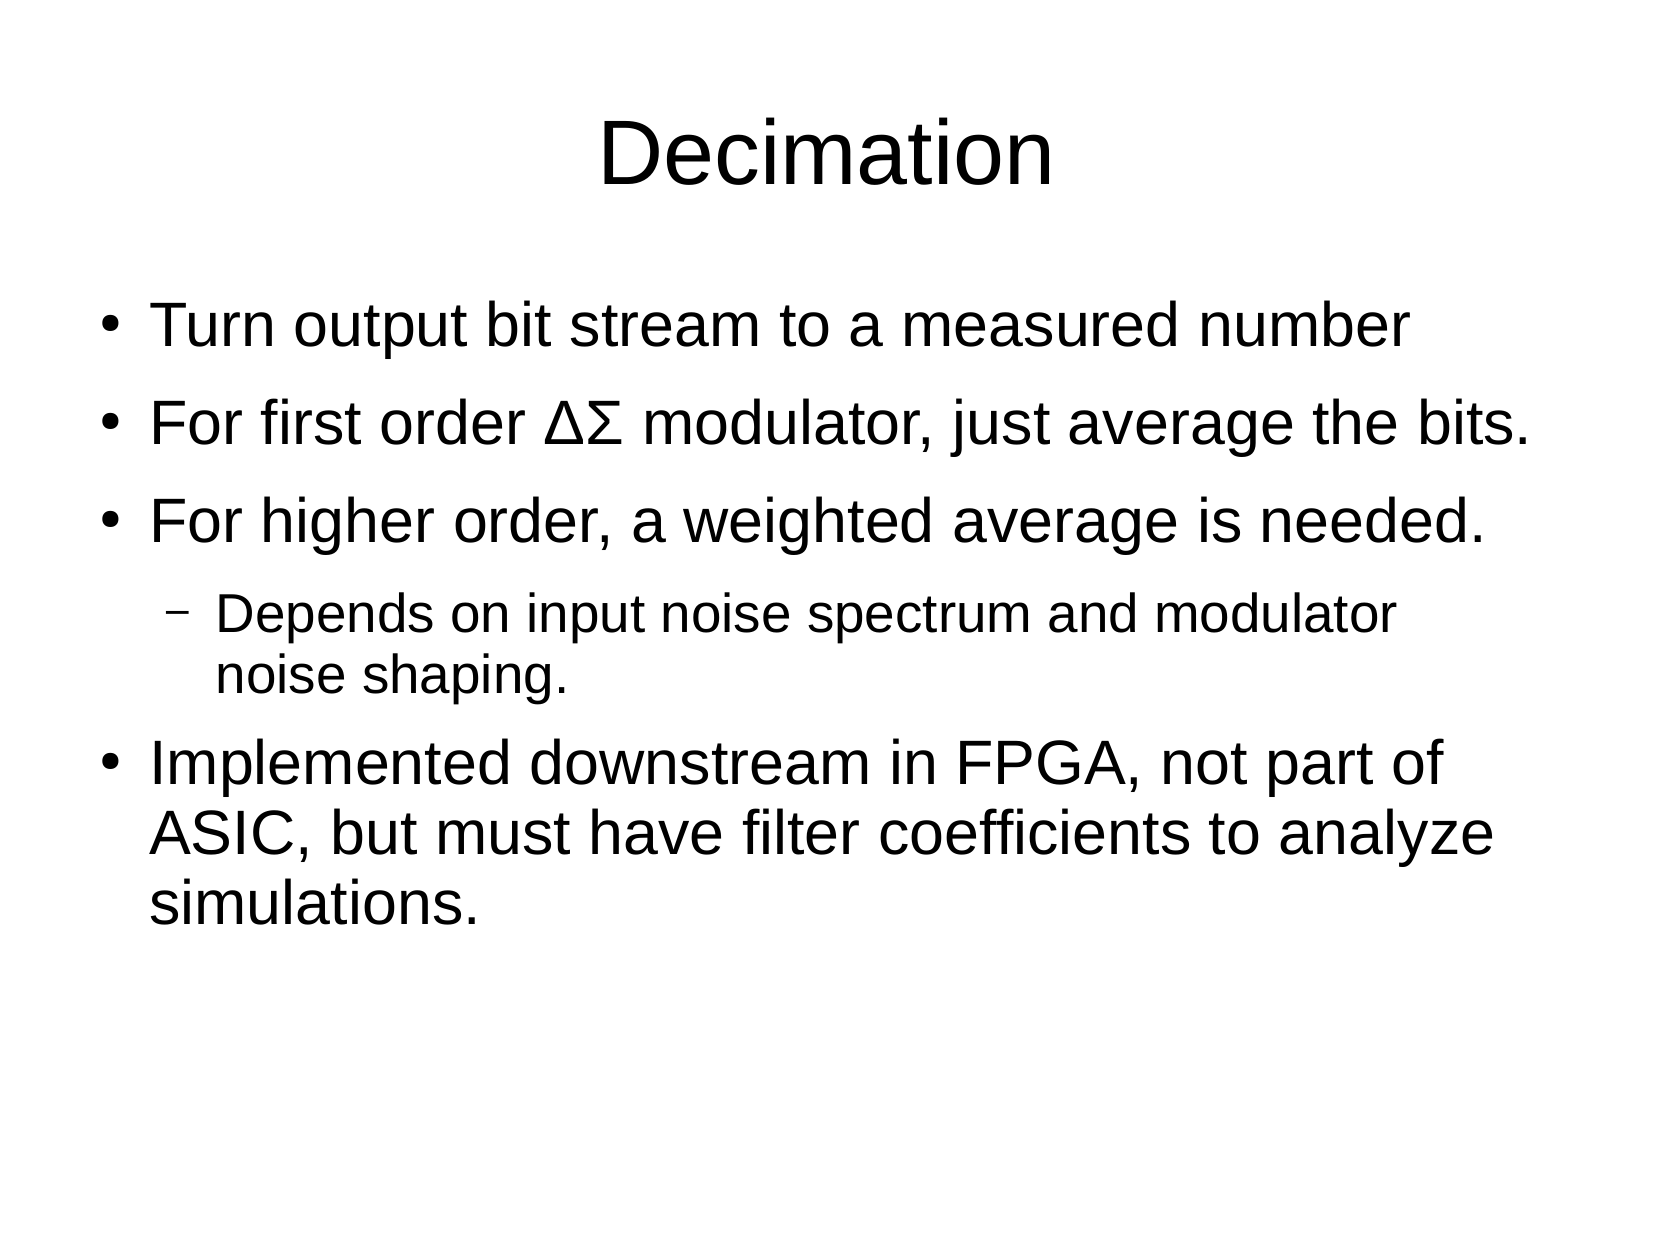

# Decimation
Turn output bit stream to a measured number
For first order ΔΣ modulator, just average the bits.
For higher order, a weighted average is needed.
Depends on input noise spectrum and modulator noise shaping.
Implemented downstream in FPGA, not part of ASIC, but must have filter coefficients to analyze simulations.